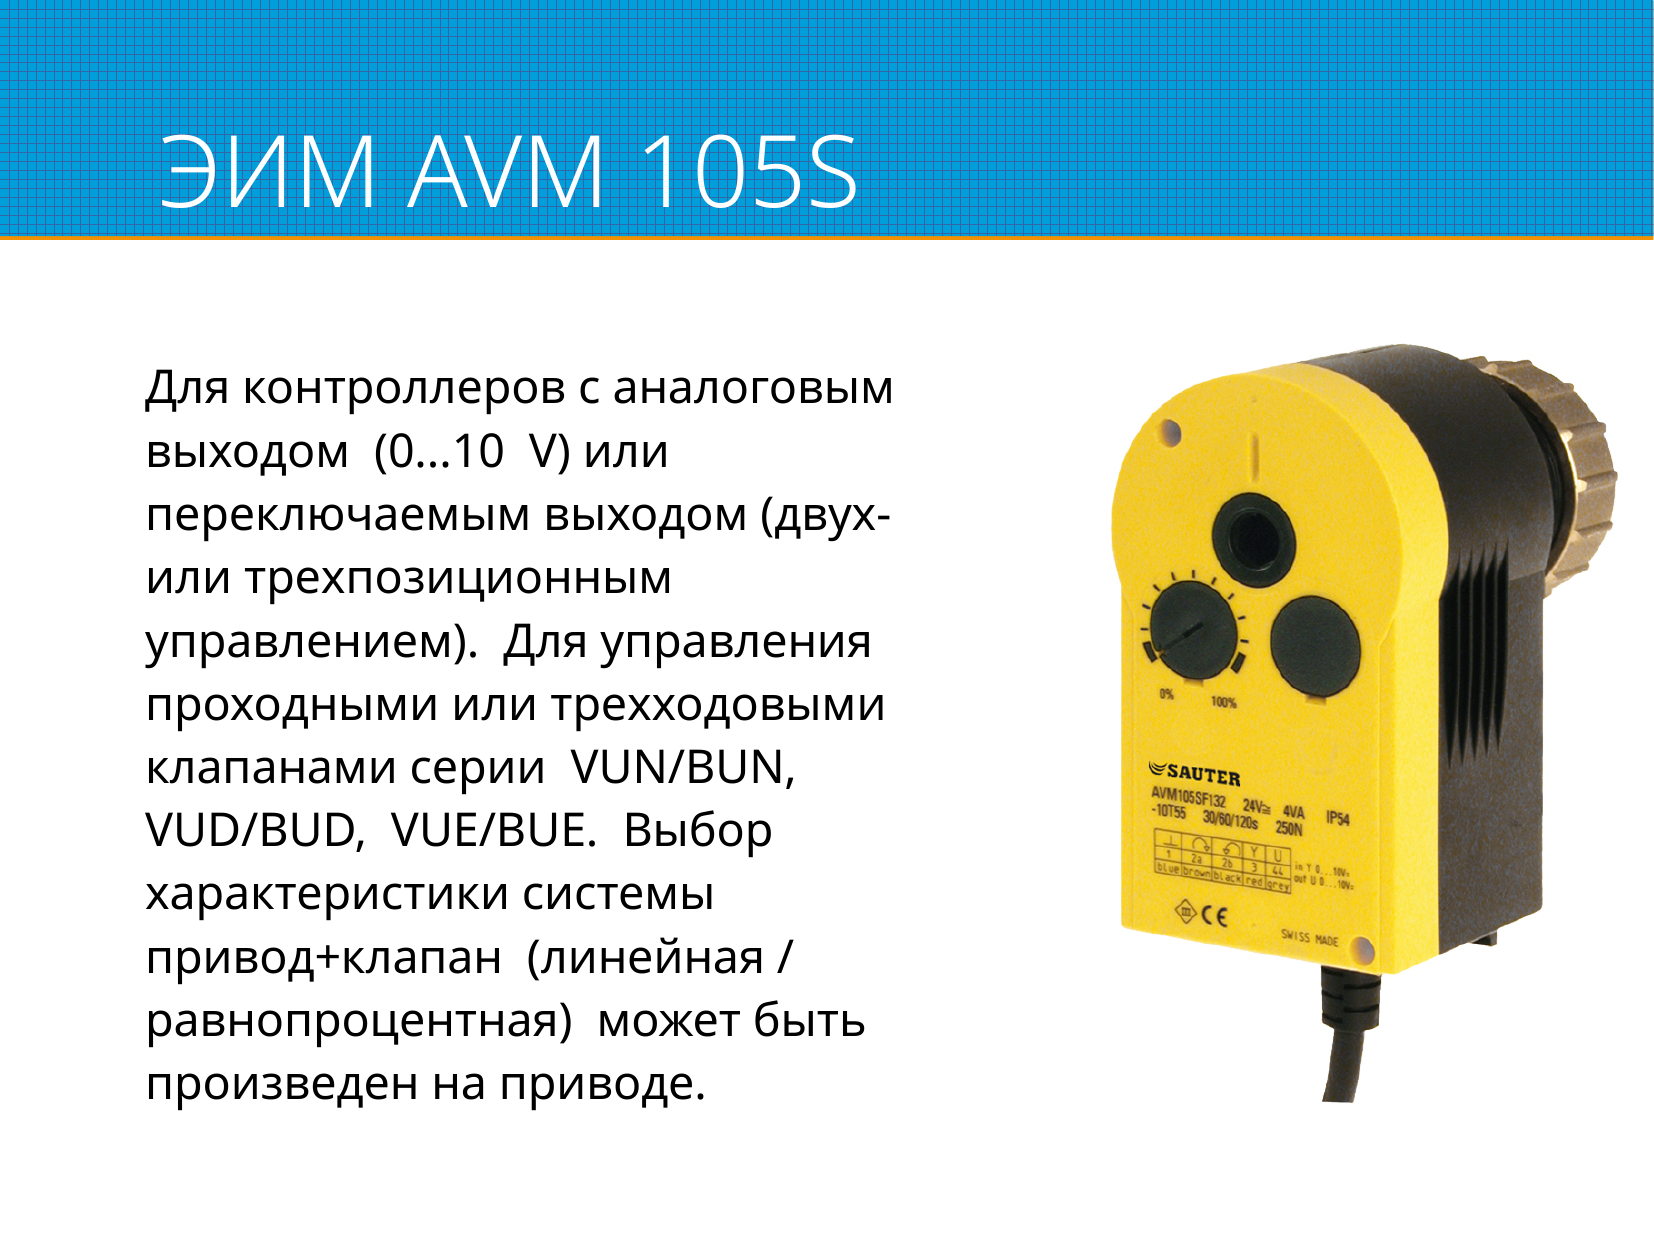

# ЭИМ AVM 105S
Для контроллеров с аналоговым выходом (0...10 V) или переключаемым выходом (двух- или трехпозиционным управлением). Для управления проходными или трехходовыми клапанами серии VUN/BUN, VUD/BUD, VUE/BUE. Выбор характеристики системы привод+клапан (линейная / равнопроцентная) может быть произведен на приводе.